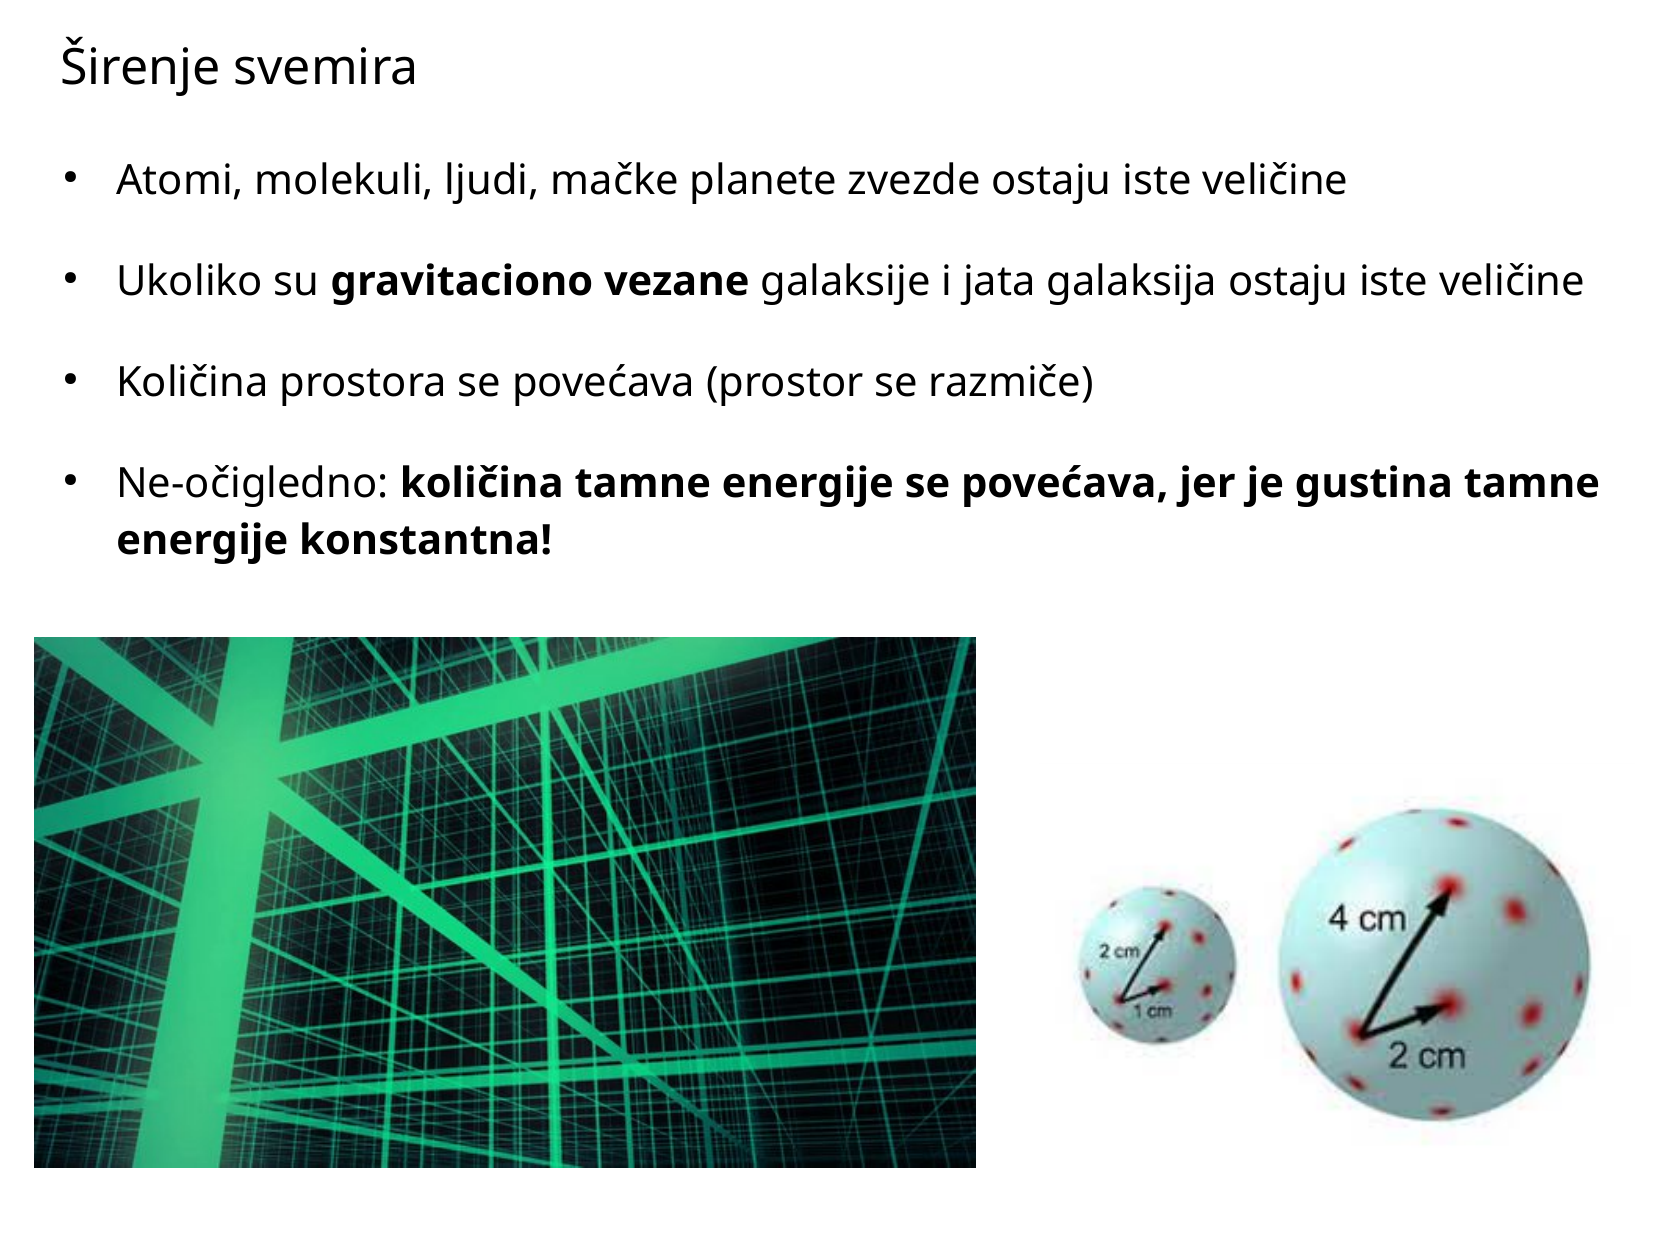

# Širenje svemira
Atomi, molekuli, ljudi, mačke planete zvezde ostaju iste veličine
Ukoliko su gravitaciono vezane galaksije i jata galaksija ostaju iste veličine
Količina prostora se povećava (prostor se razmiče)
Ne-očigledno: količina tamne energije se povećava, jer je gustina tamne energije konstantna!